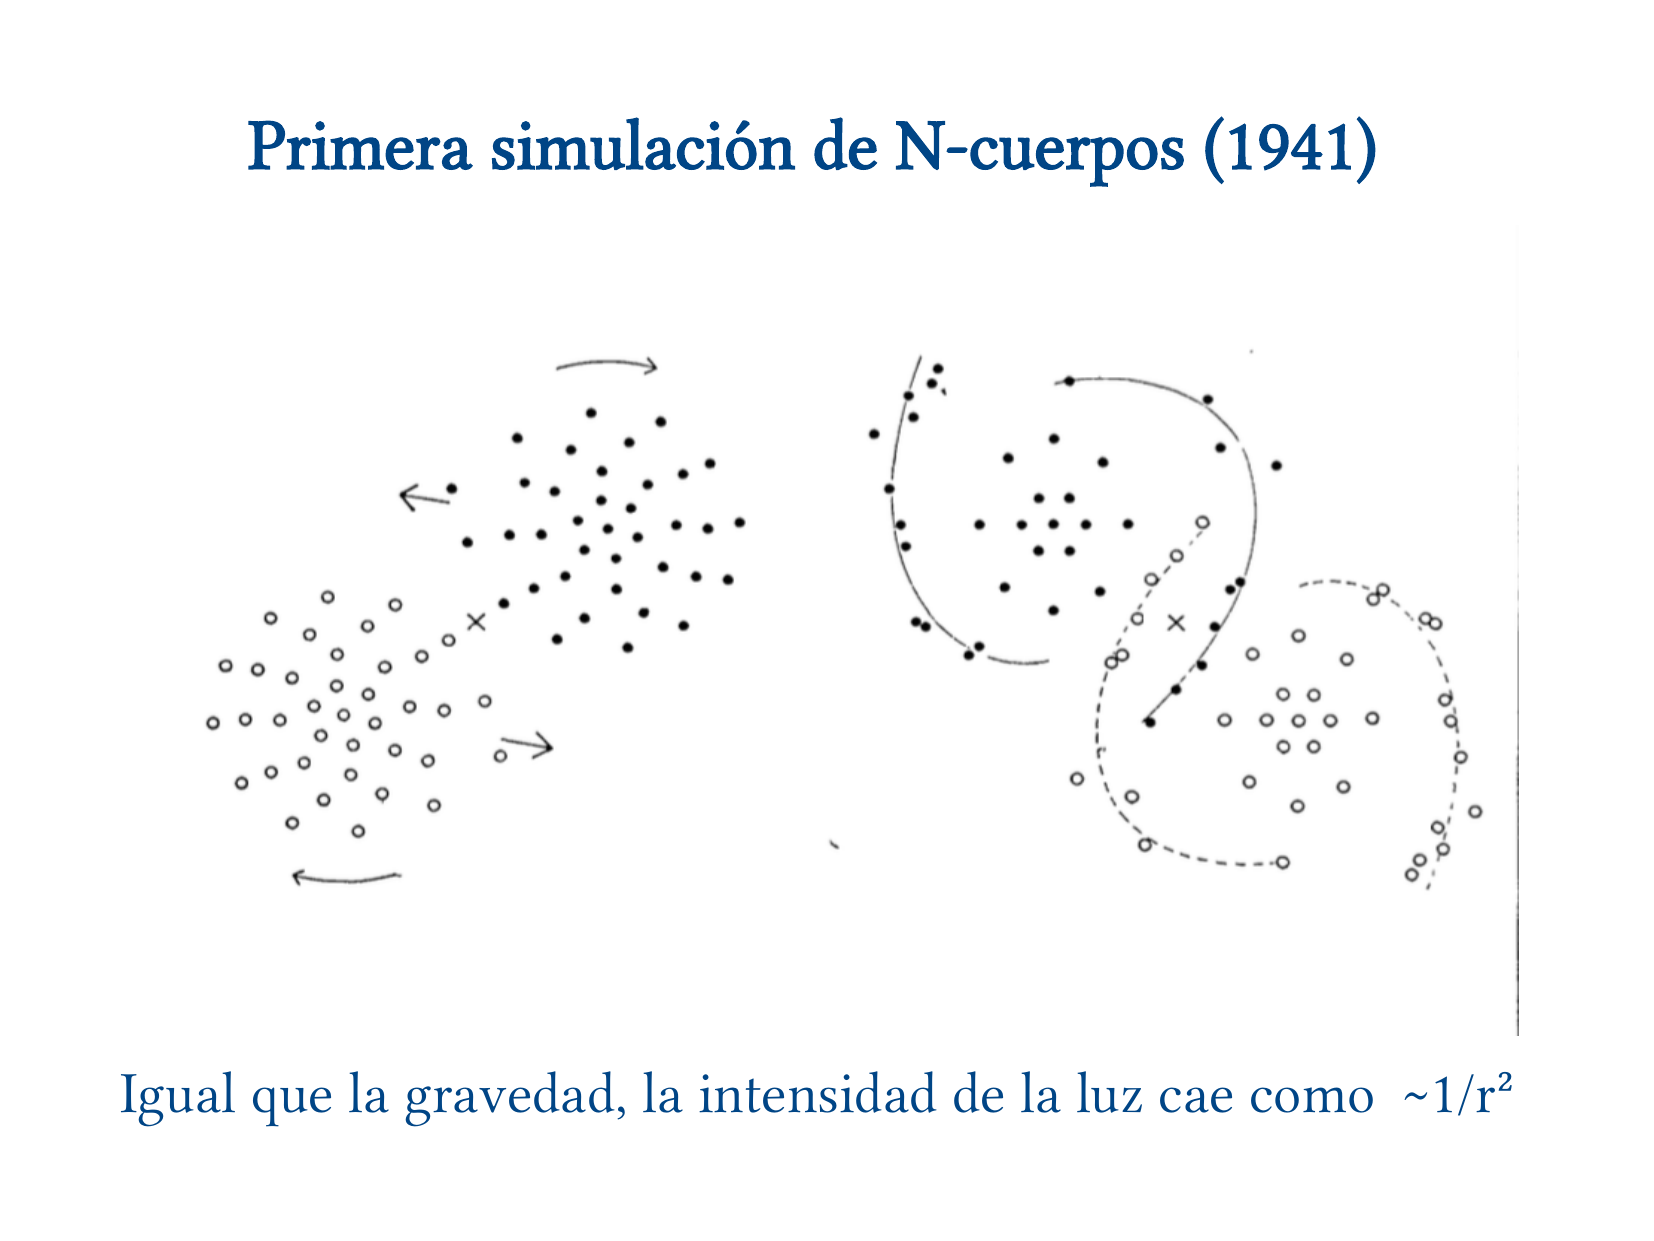

# Primera simulación de N-cuerpos (1941)
Igual que la gravedad, la intensidad de la luz cae como ~1/r²
3